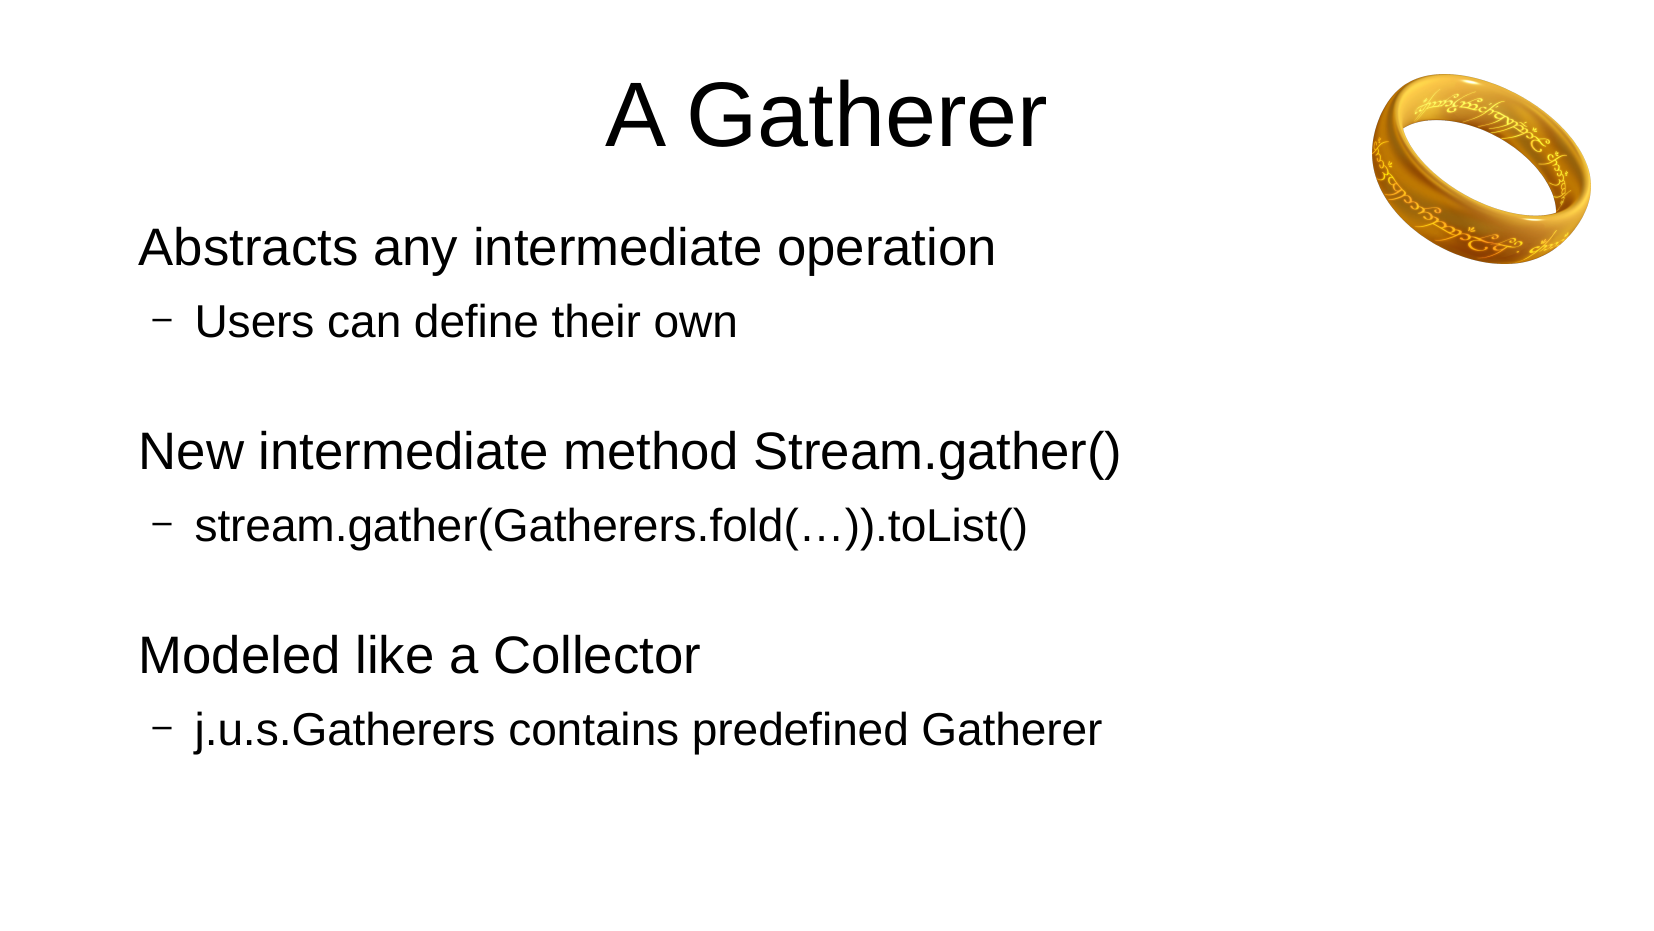

# A Gatherer
Abstracts any intermediate operation
Users can define their own
New intermediate method Stream.gather()
stream.gather(Gatherers.fold(…)).toList()
Modeled like a Collector
j.u.s.Gatherers contains predefined Gatherer